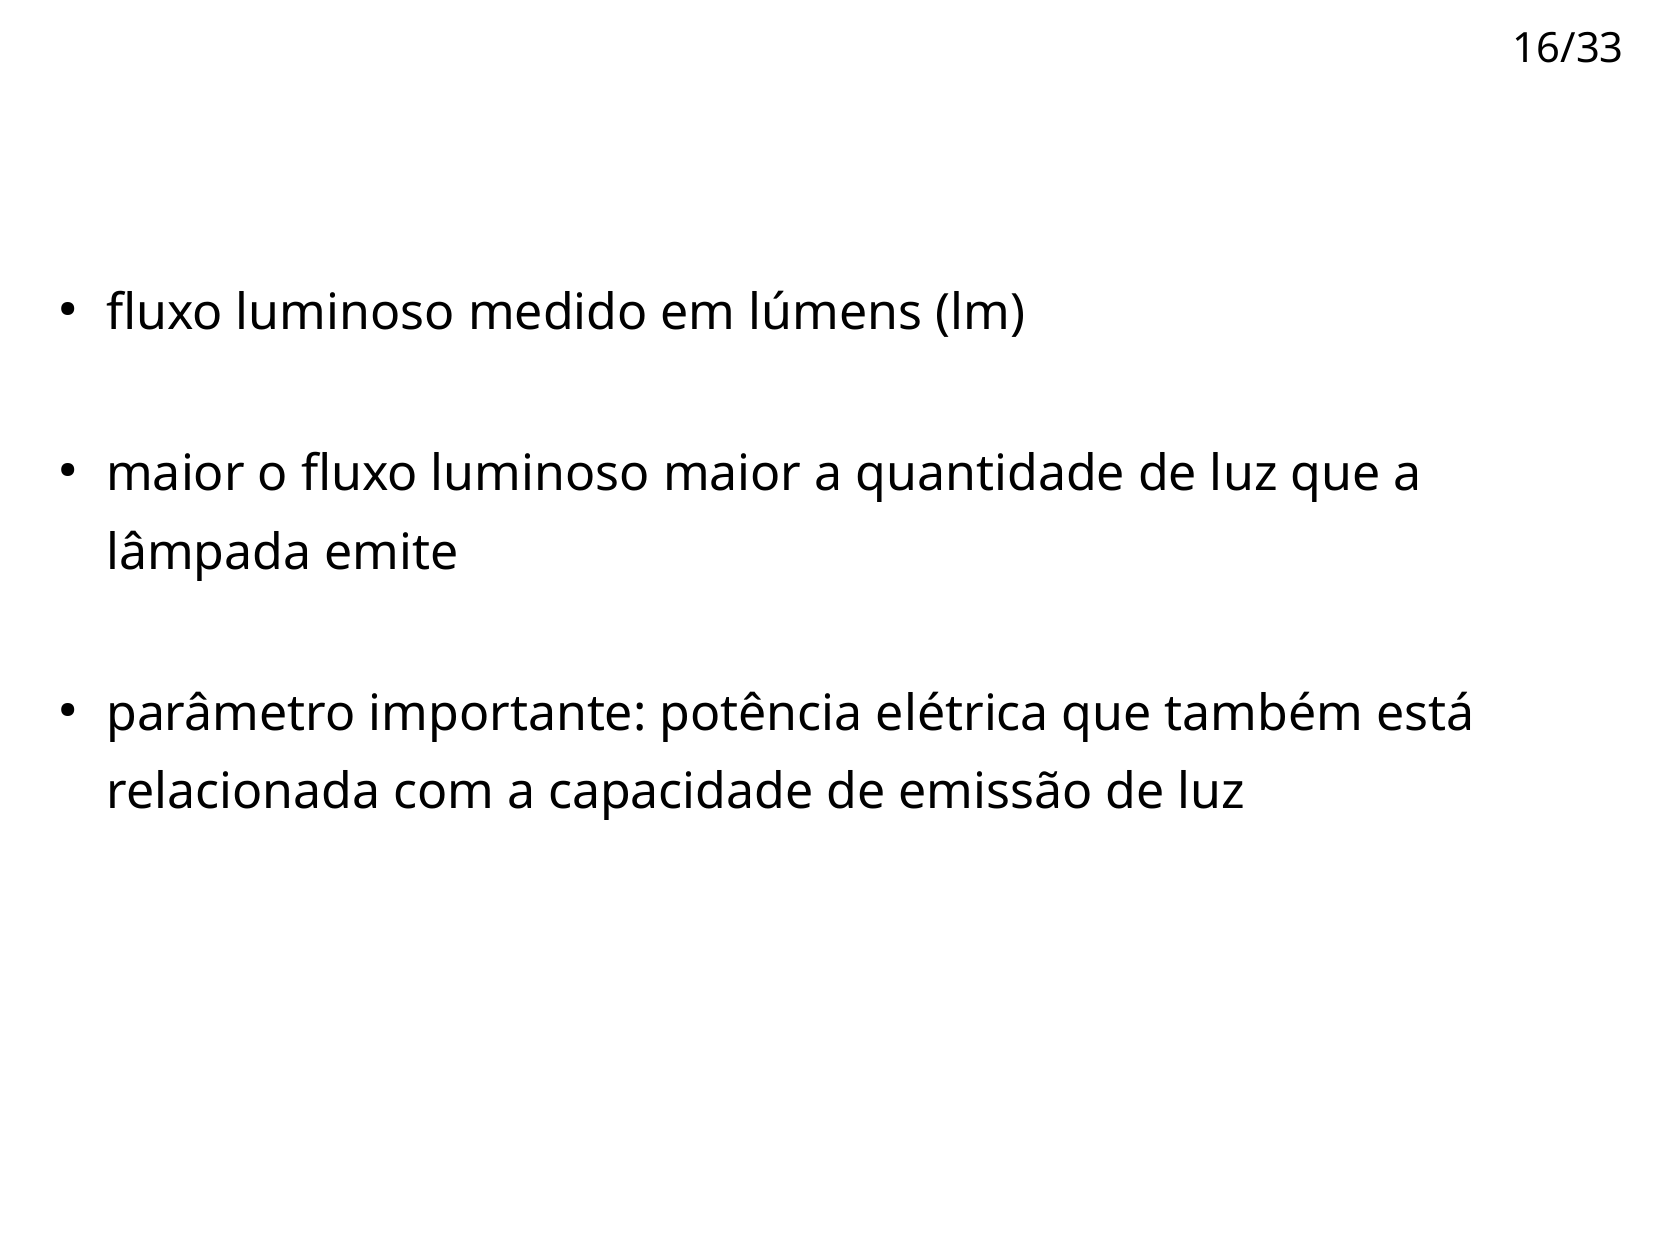

16
#
fluxo luminoso medido em lúmens (lm)
maior o fluxo luminoso maior a quantidade de luz que a lâmpada emite
parâmetro importante: potência elétrica que também está relacionada com a capacidade de emissão de luz